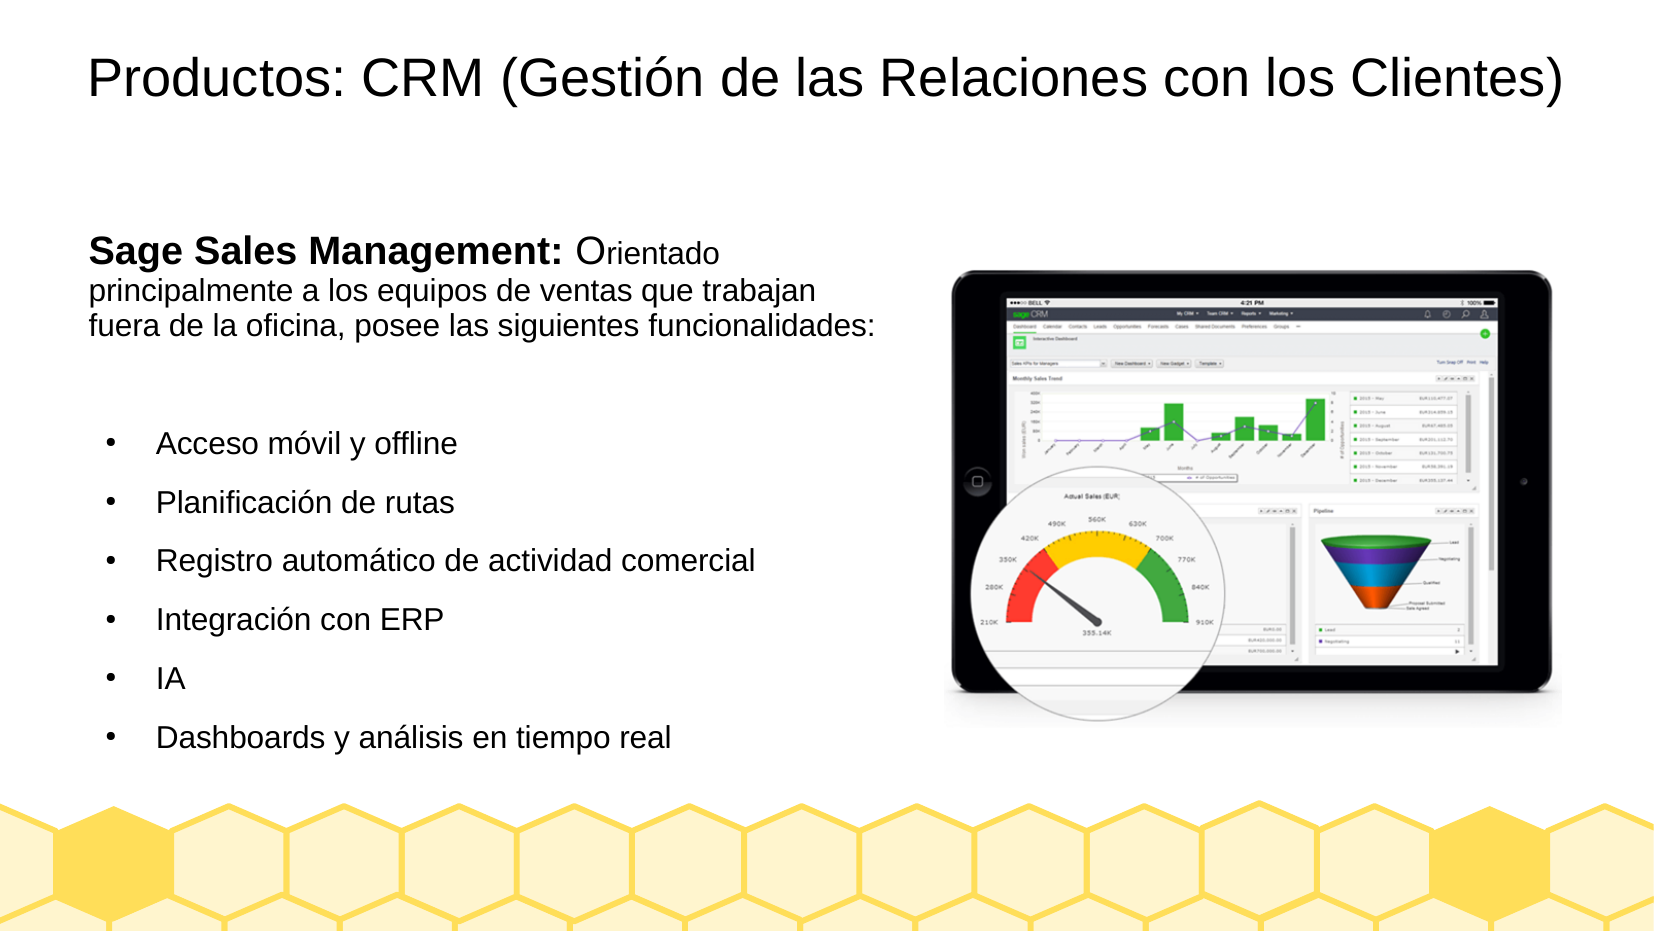

# Productos: CRM (Gestión de las Relaciones con los Clientes)
Sage Sales Management: Orientado principalmente a los equipos de ventas que trabajan fuera de la oficina, posee las siguientes funcionalidades:
Acceso móvil y offline
Planificación de rutas
Registro automático de actividad comercial
Integración con ERP
IA
Dashboards y análisis en tiempo real